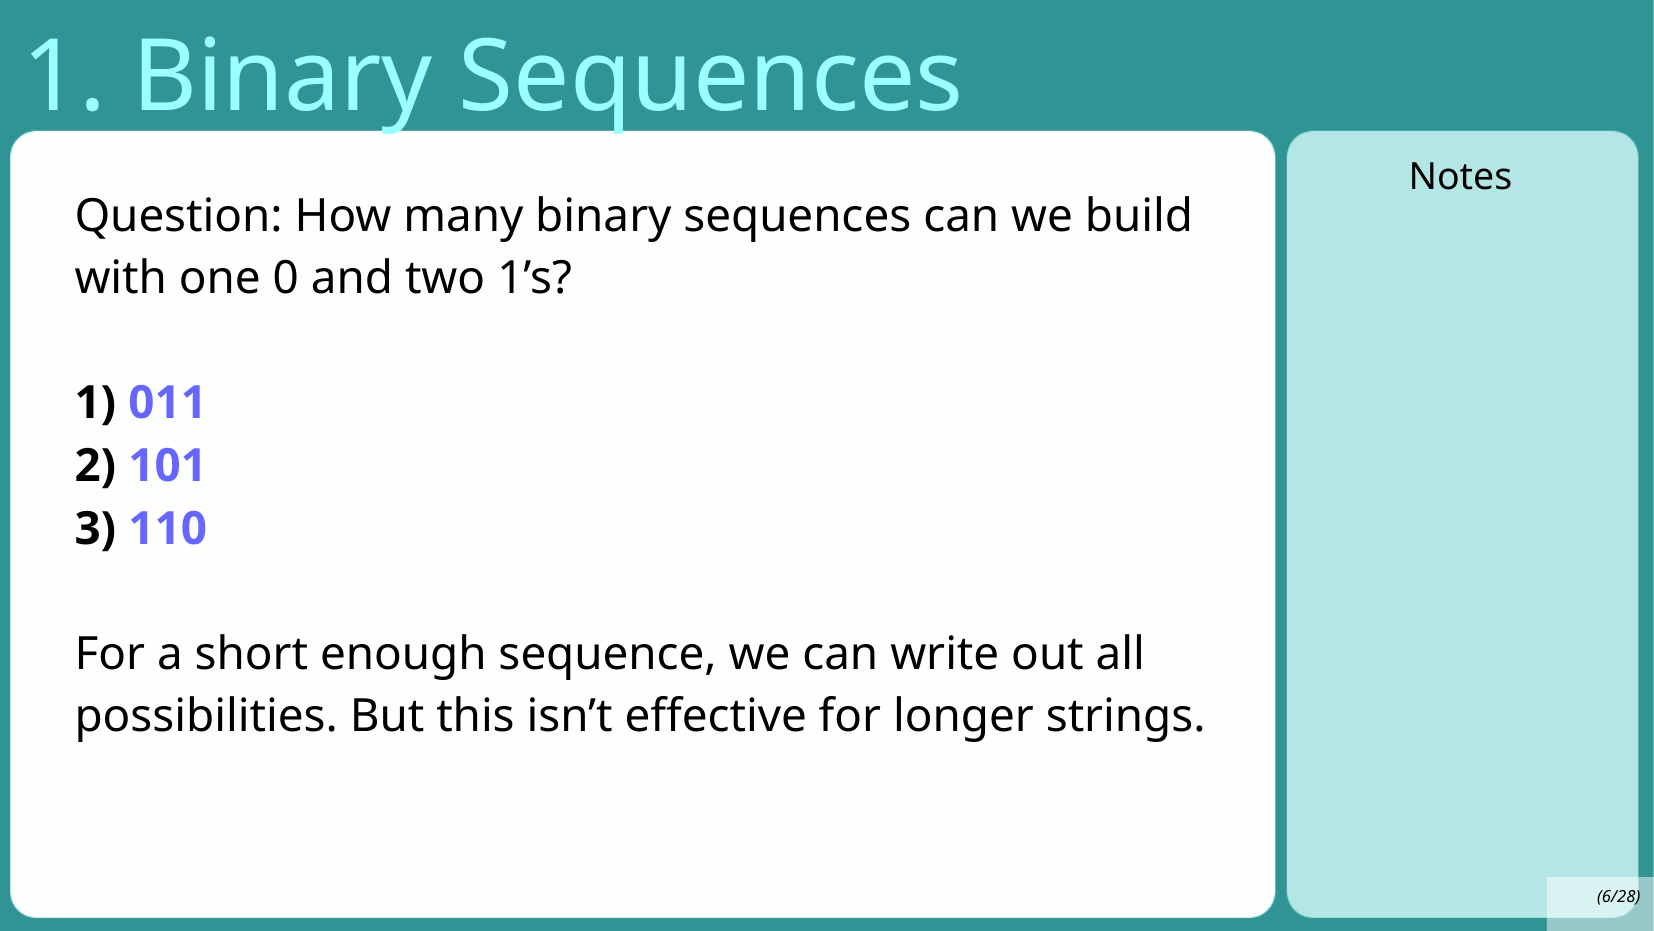

# 1. Binary Sequences
Notes
Question: How many binary sequences can we build with one 0 and two 1’s?
 011
 101
 110
For a short enough sequence, we can write out all possibilities. But this isn’t effective for longer strings.